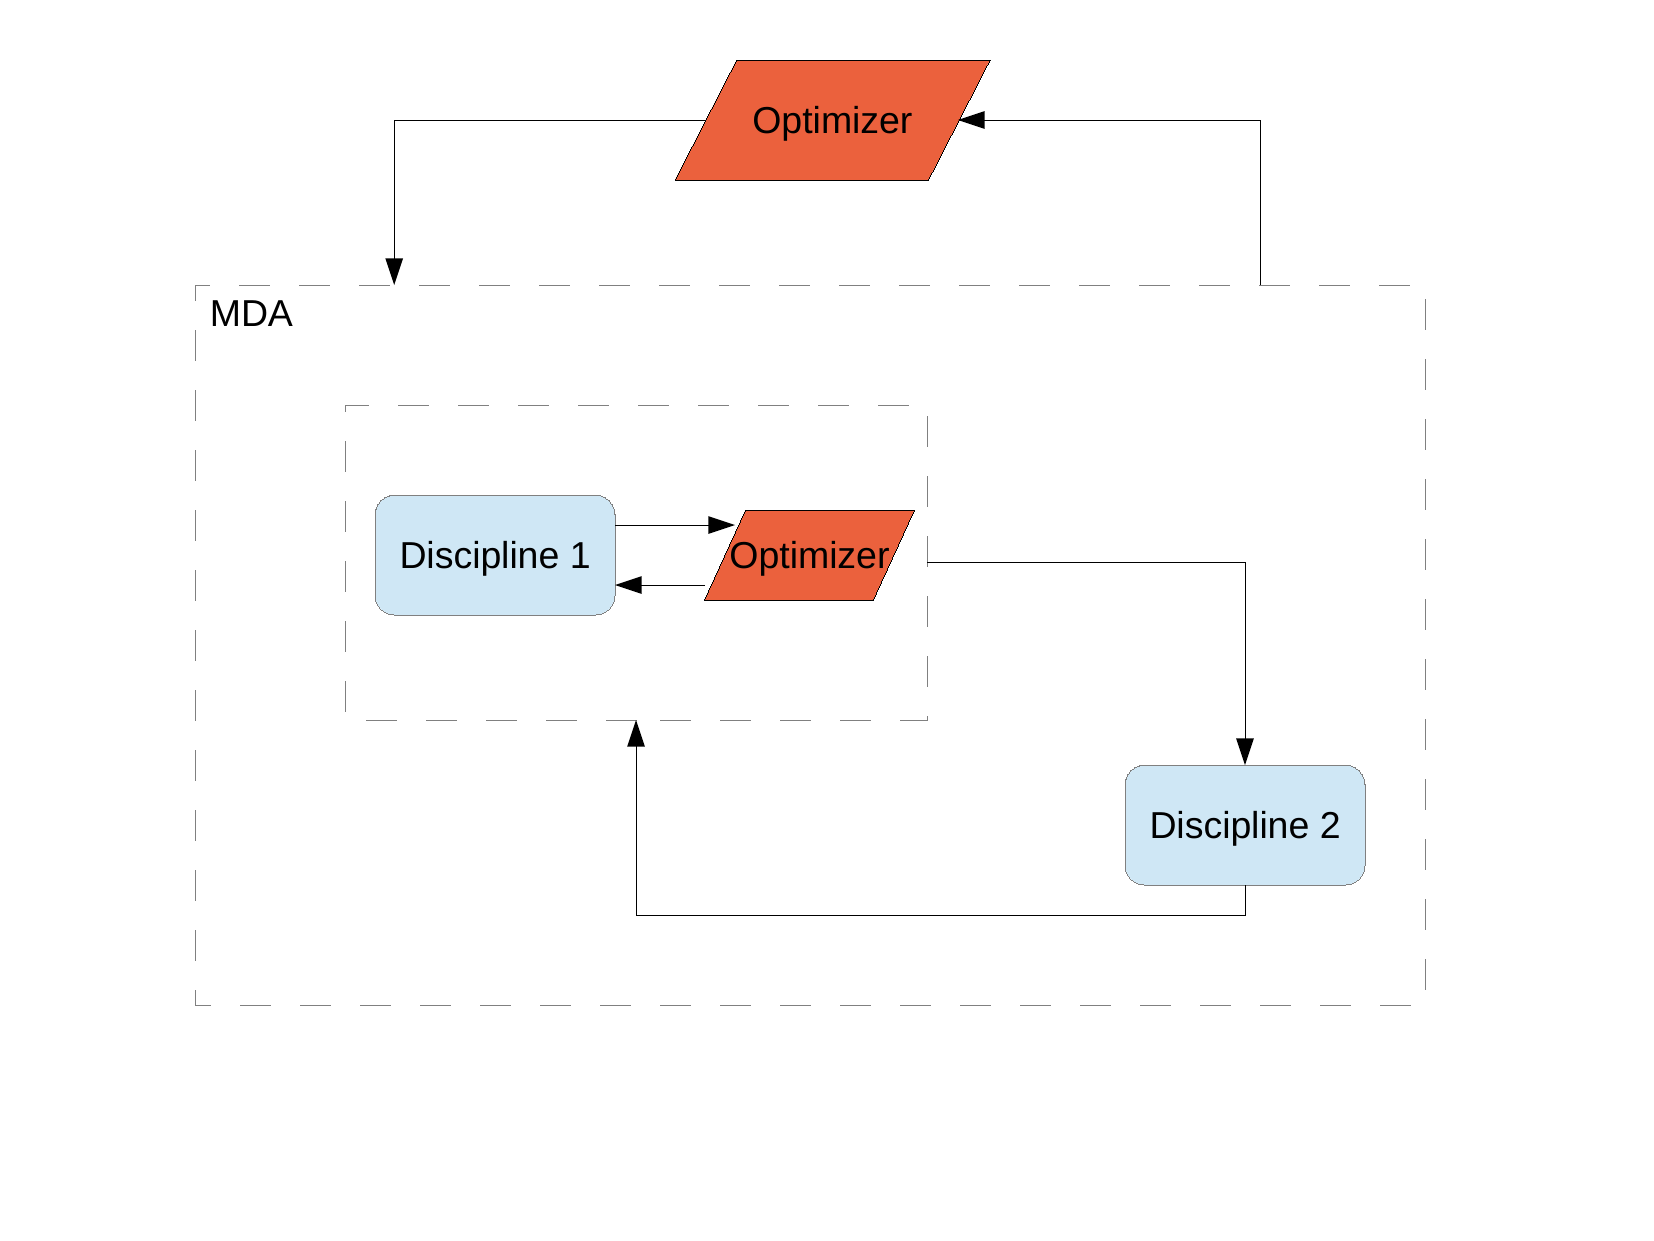

Optimizer
MDA
Discipline 1
Optimizer
Discipline 2